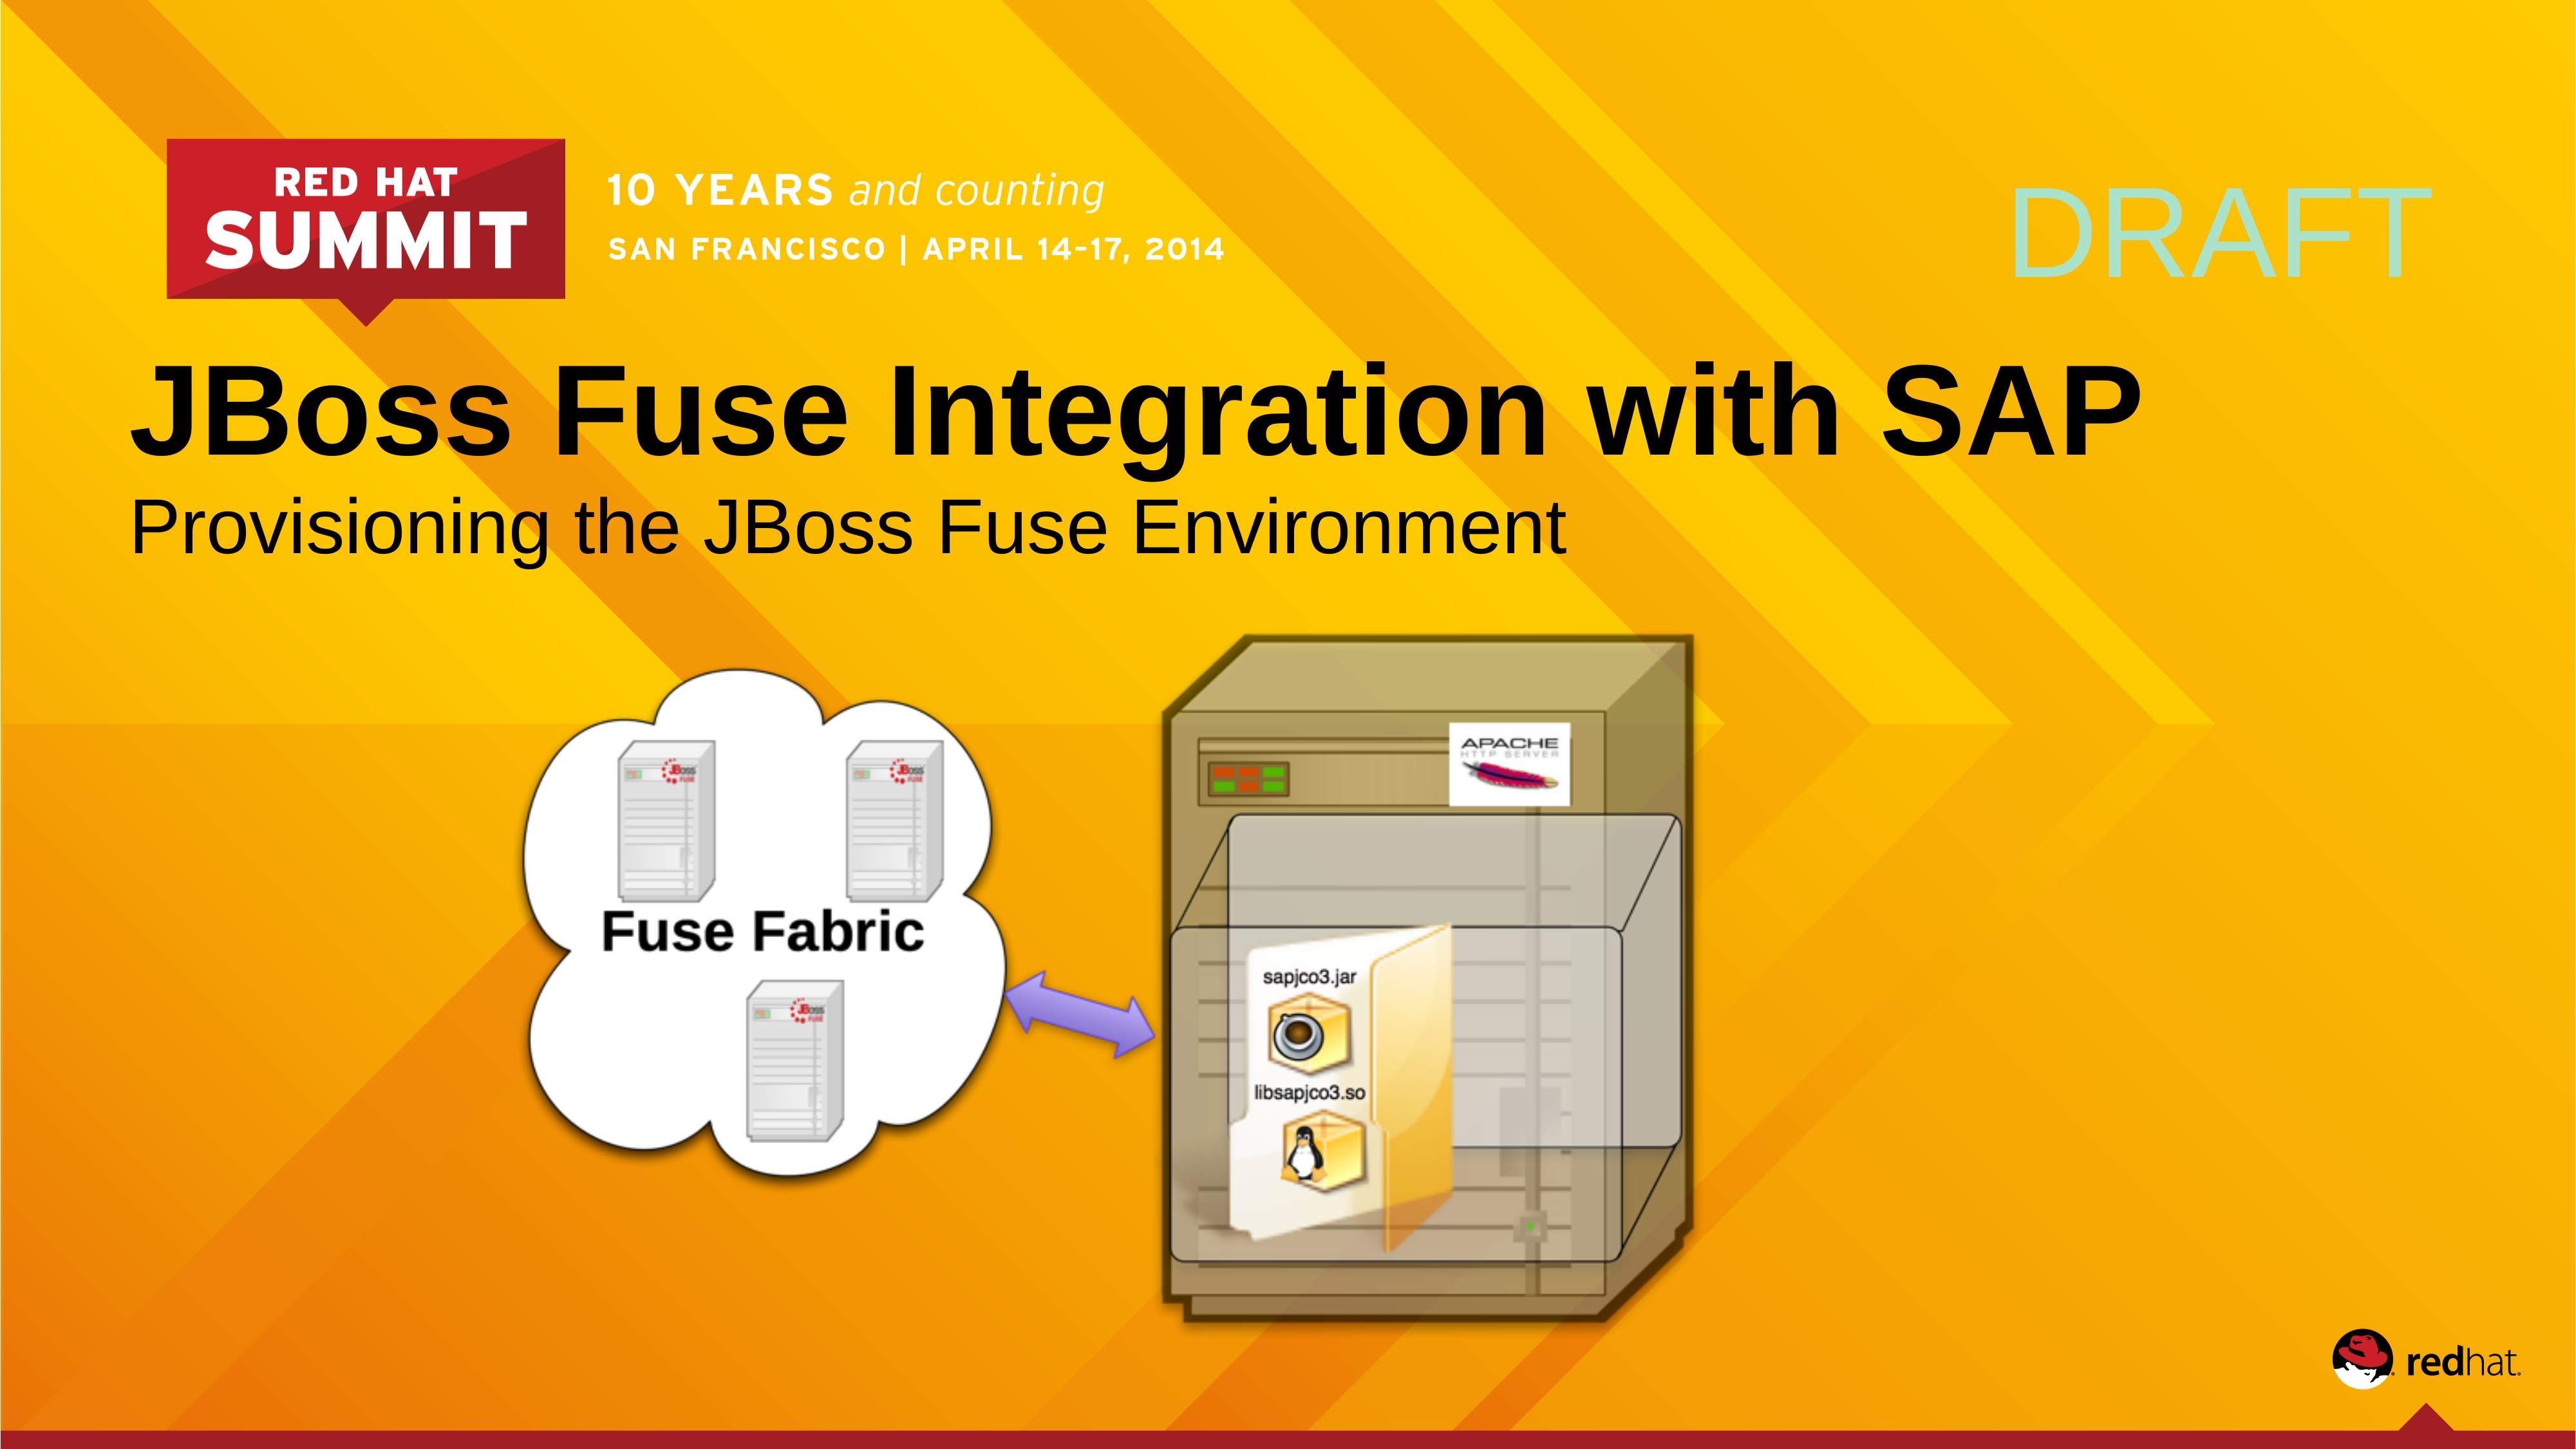

JBoss Fuse Integration with SAP
Provisioning the JBoss Fuse Environment